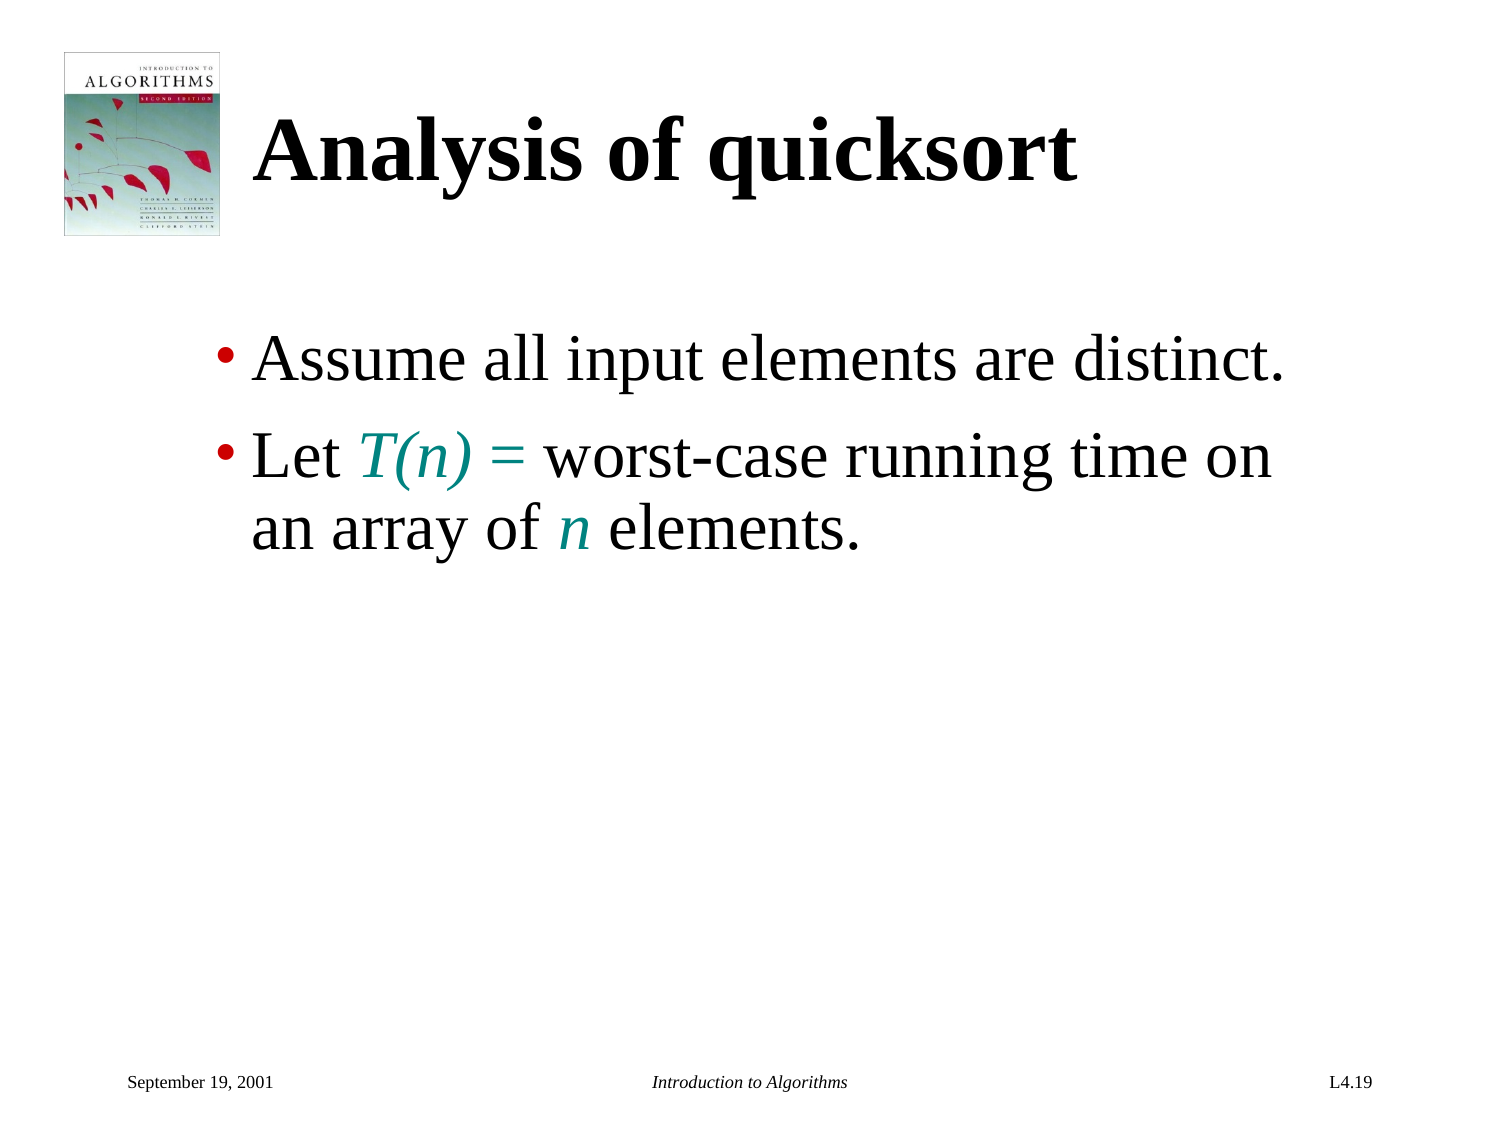

# Analysis of quicksort
Assume all input elements are distinct.
Let T(n) = worst-case running time on an array of n elements.
September 19, 2001
Introduction to Algorithms
L4.